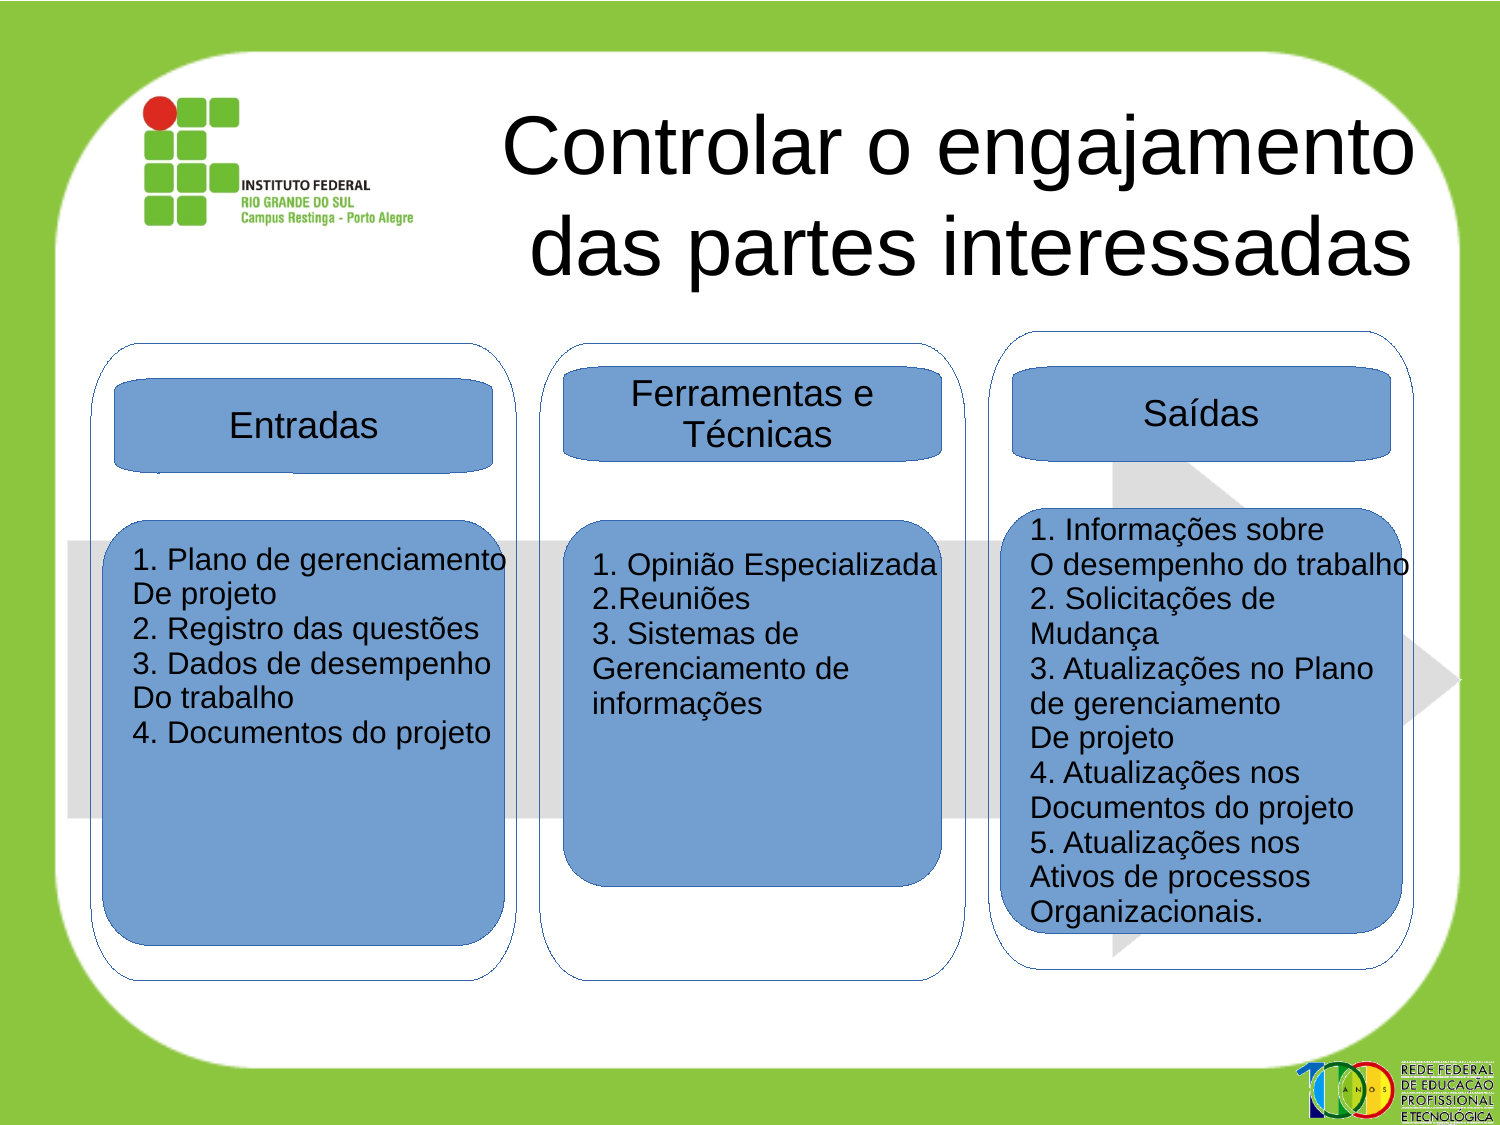

# Controlar o engajamento das partes interessadas
Ferramentas e
 Técnicas
Saídas
Entradas
1. Informações sobre
O desempenho do trabalho
2. Solicitações de
Mudança
3. Atualizações no Plano
de gerenciamento
De projeto
4. Atualizações nos
Documentos do projeto
5. Atualizações nos
Ativos de processos
Organizacionais.
1. Plano de gerenciamento
De projeto
2. Registro das questões
3. Dados de desempenho
Do trabalho
4. Documentos do projeto
1. Opinião Especializada
2.Reuniões
3. Sistemas de
Gerenciamento de
informações
Termo de Abertura do Projeto
Previsões